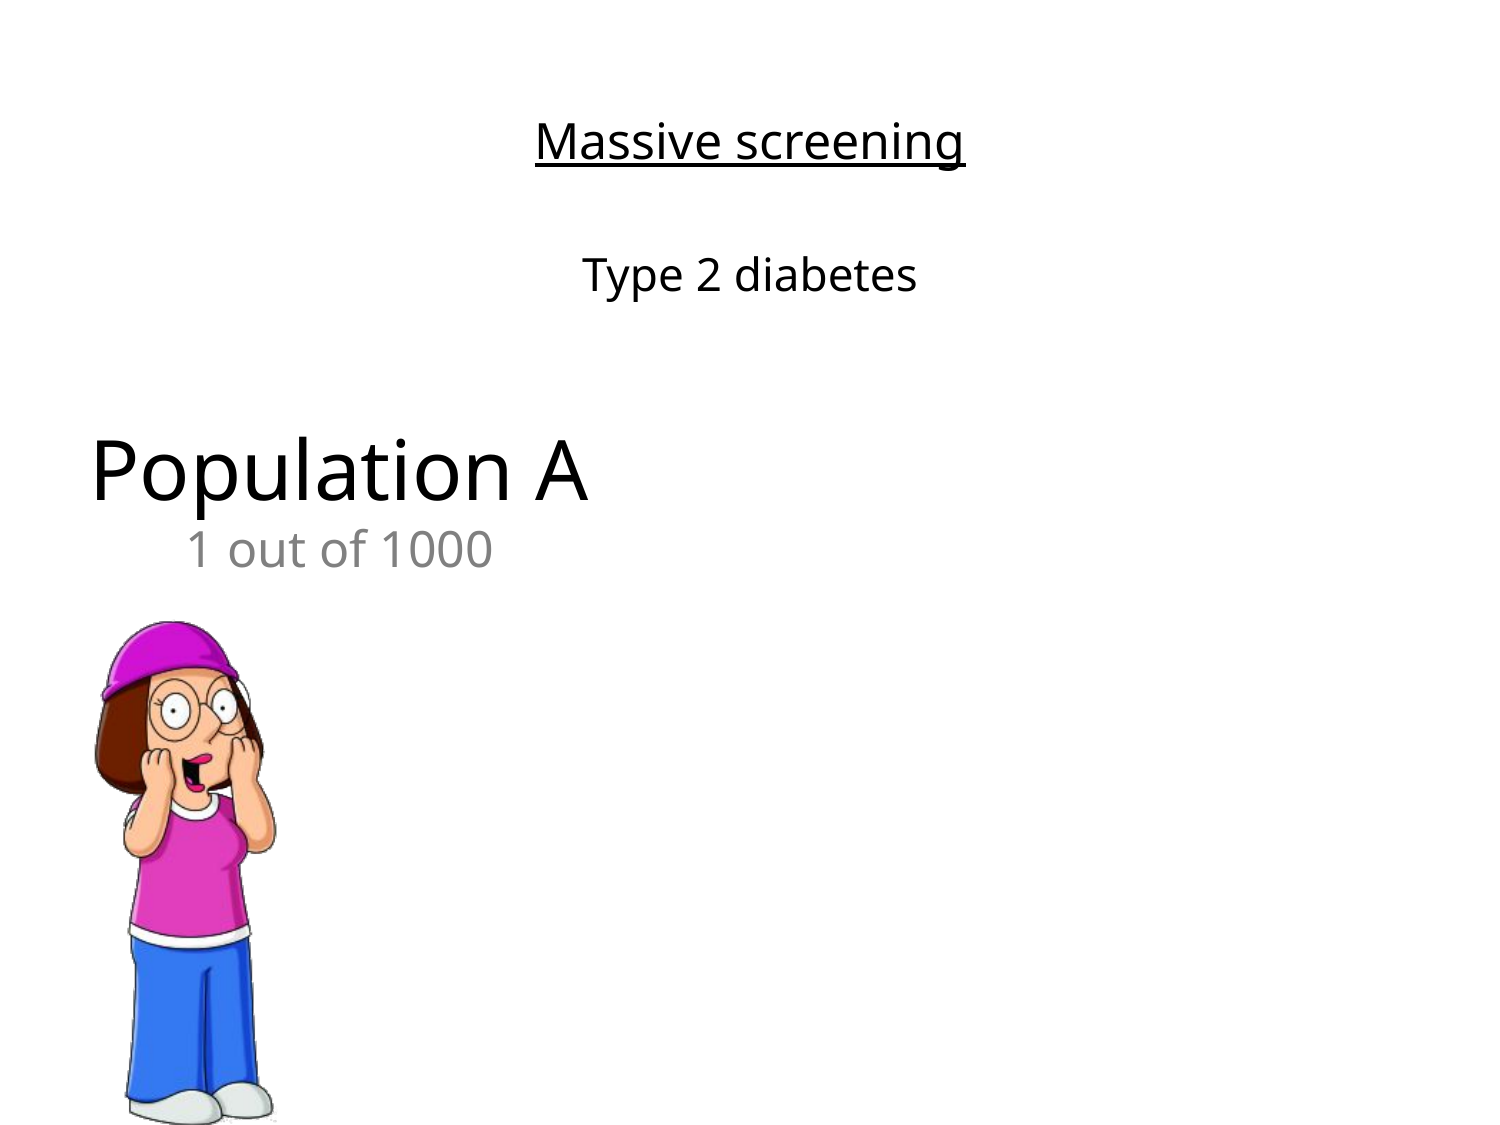

Massive screening
Type 2 diabetes
Population A
1 out of 1000